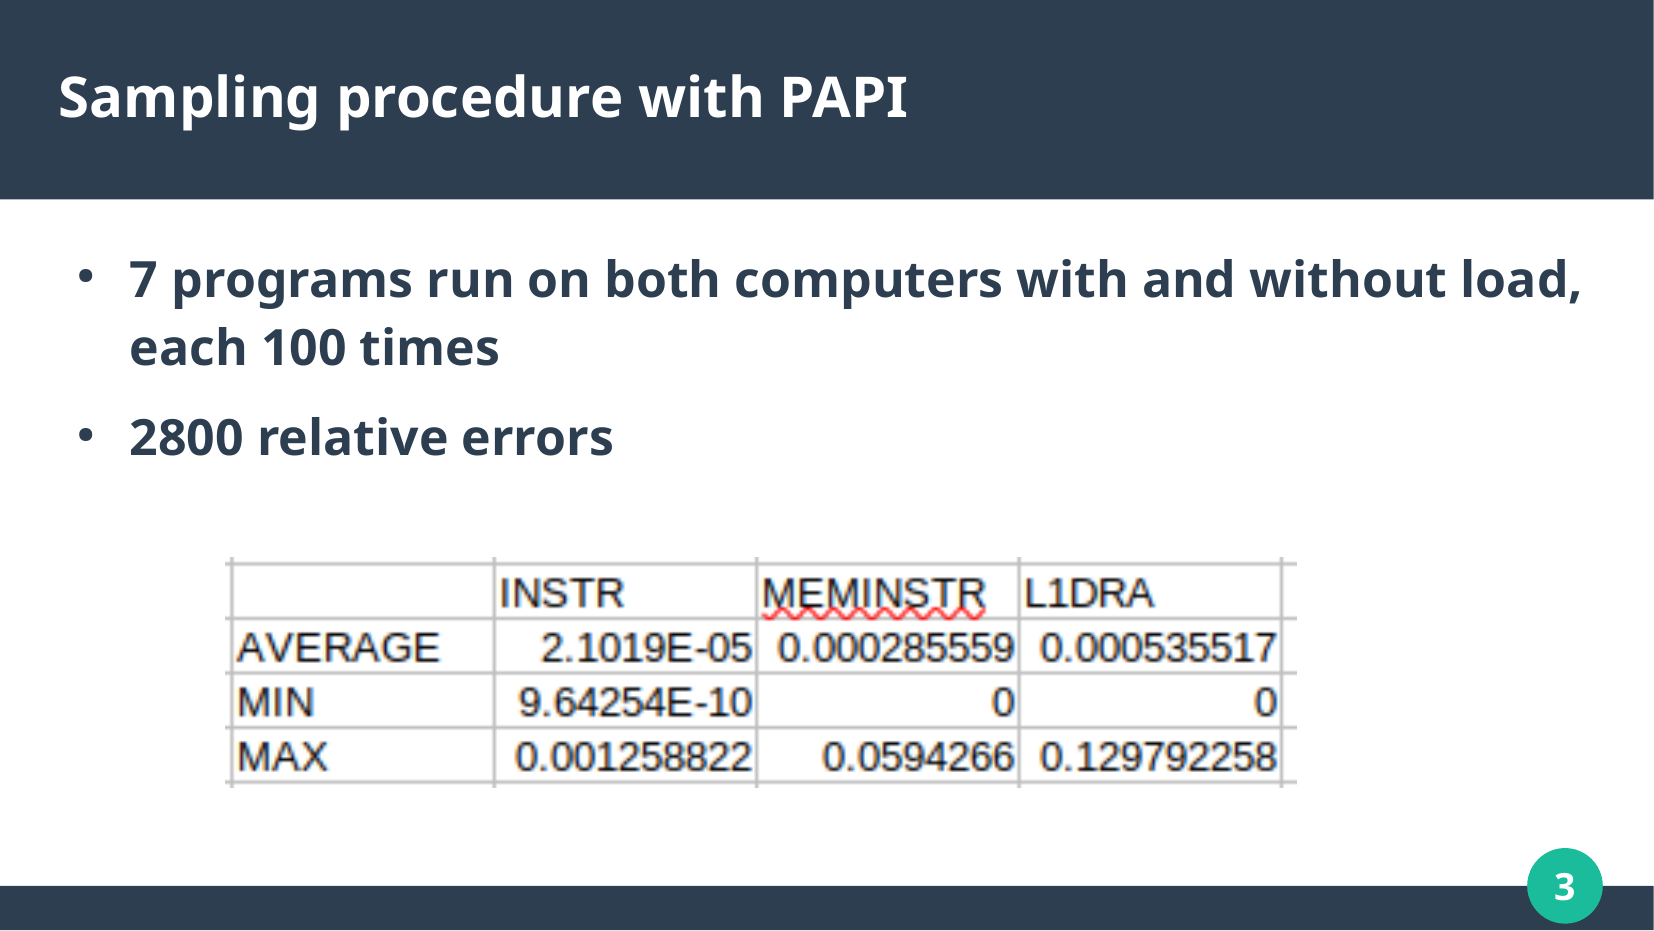

# Sampling procedure with PAPI
7 programs run on both computers with and without load, each 100 times
2800 relative errors